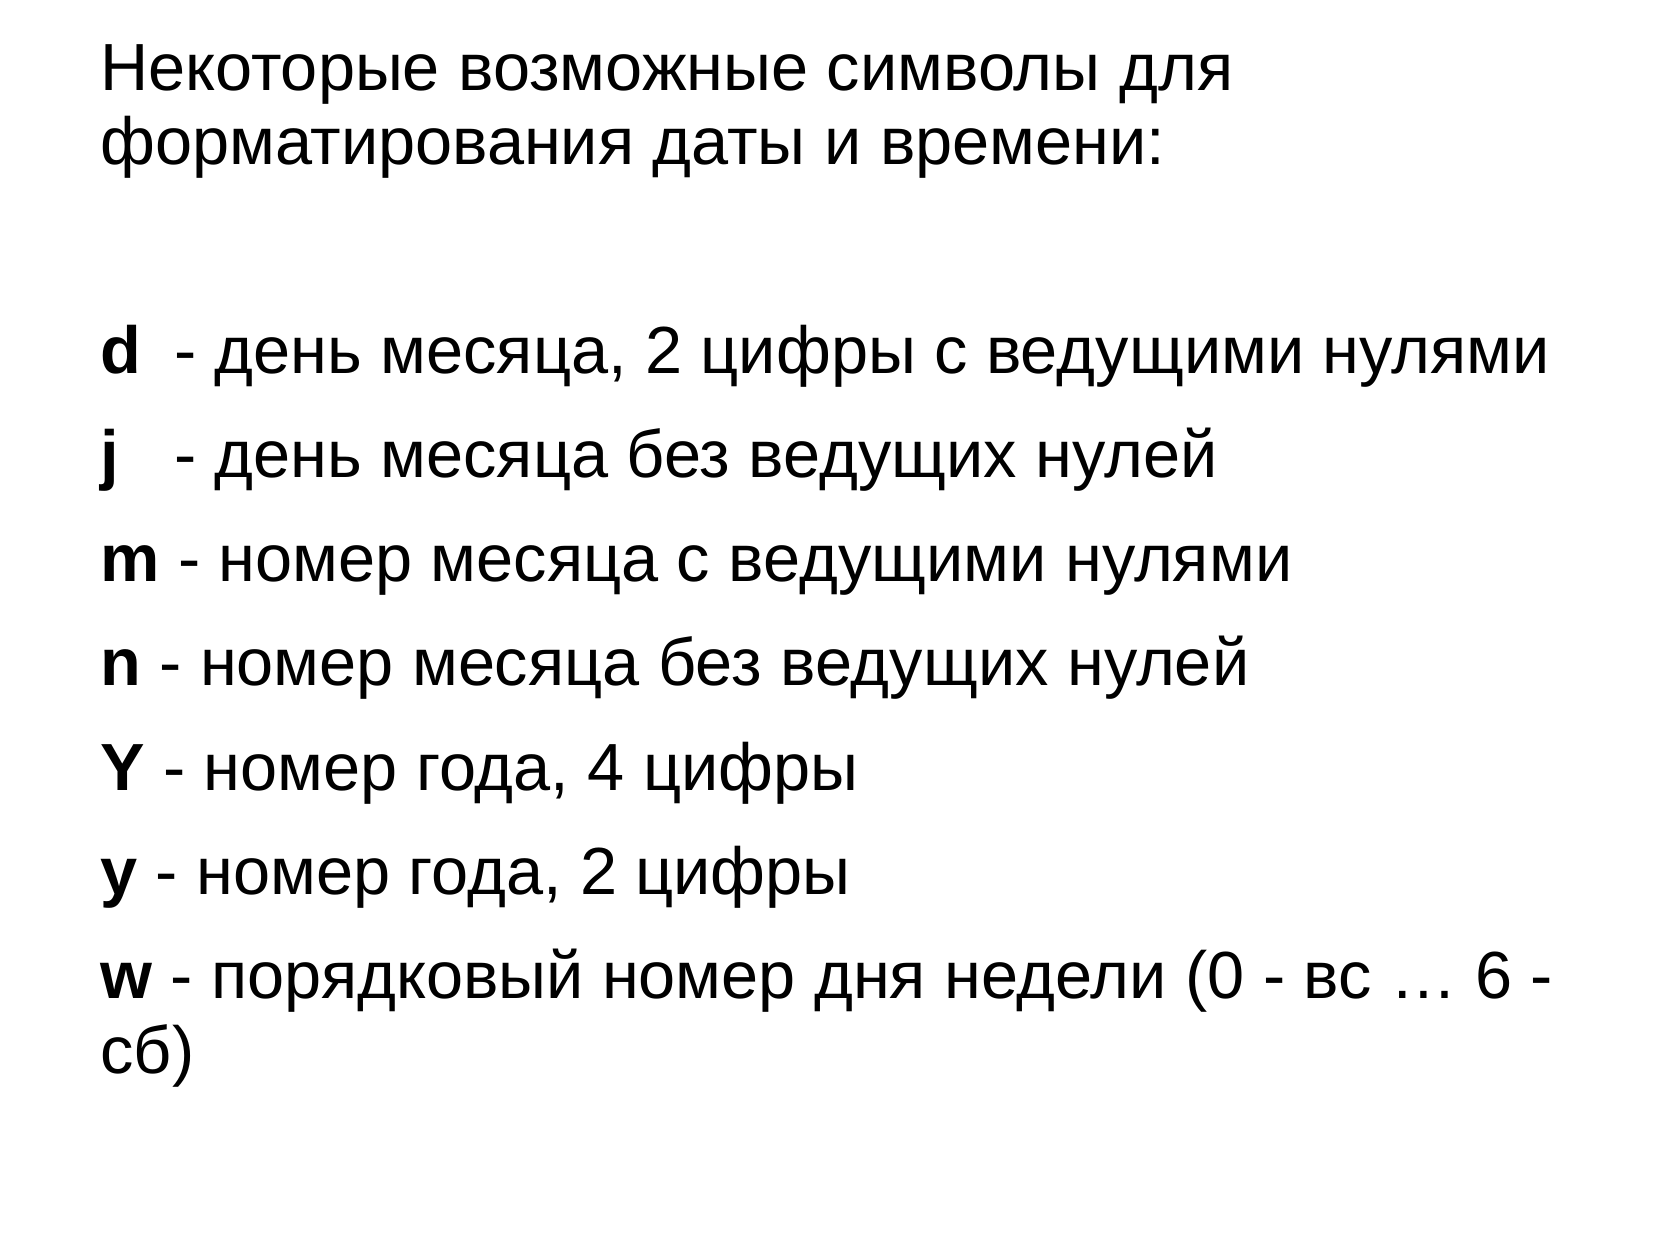

# Некоторые возможные символы для форматирования даты и времени:
d	- день месяца, 2 цифры с ведущими нулями
j	- день месяца без ведущих нулей
m - номер месяца с ведущими нулями
n - номер месяца без ведущих нулей
Y - номер года, 4 цифры
y - номер года, 2 цифры
w - порядковый номер дня недели (0 - вс … 6 - сб)